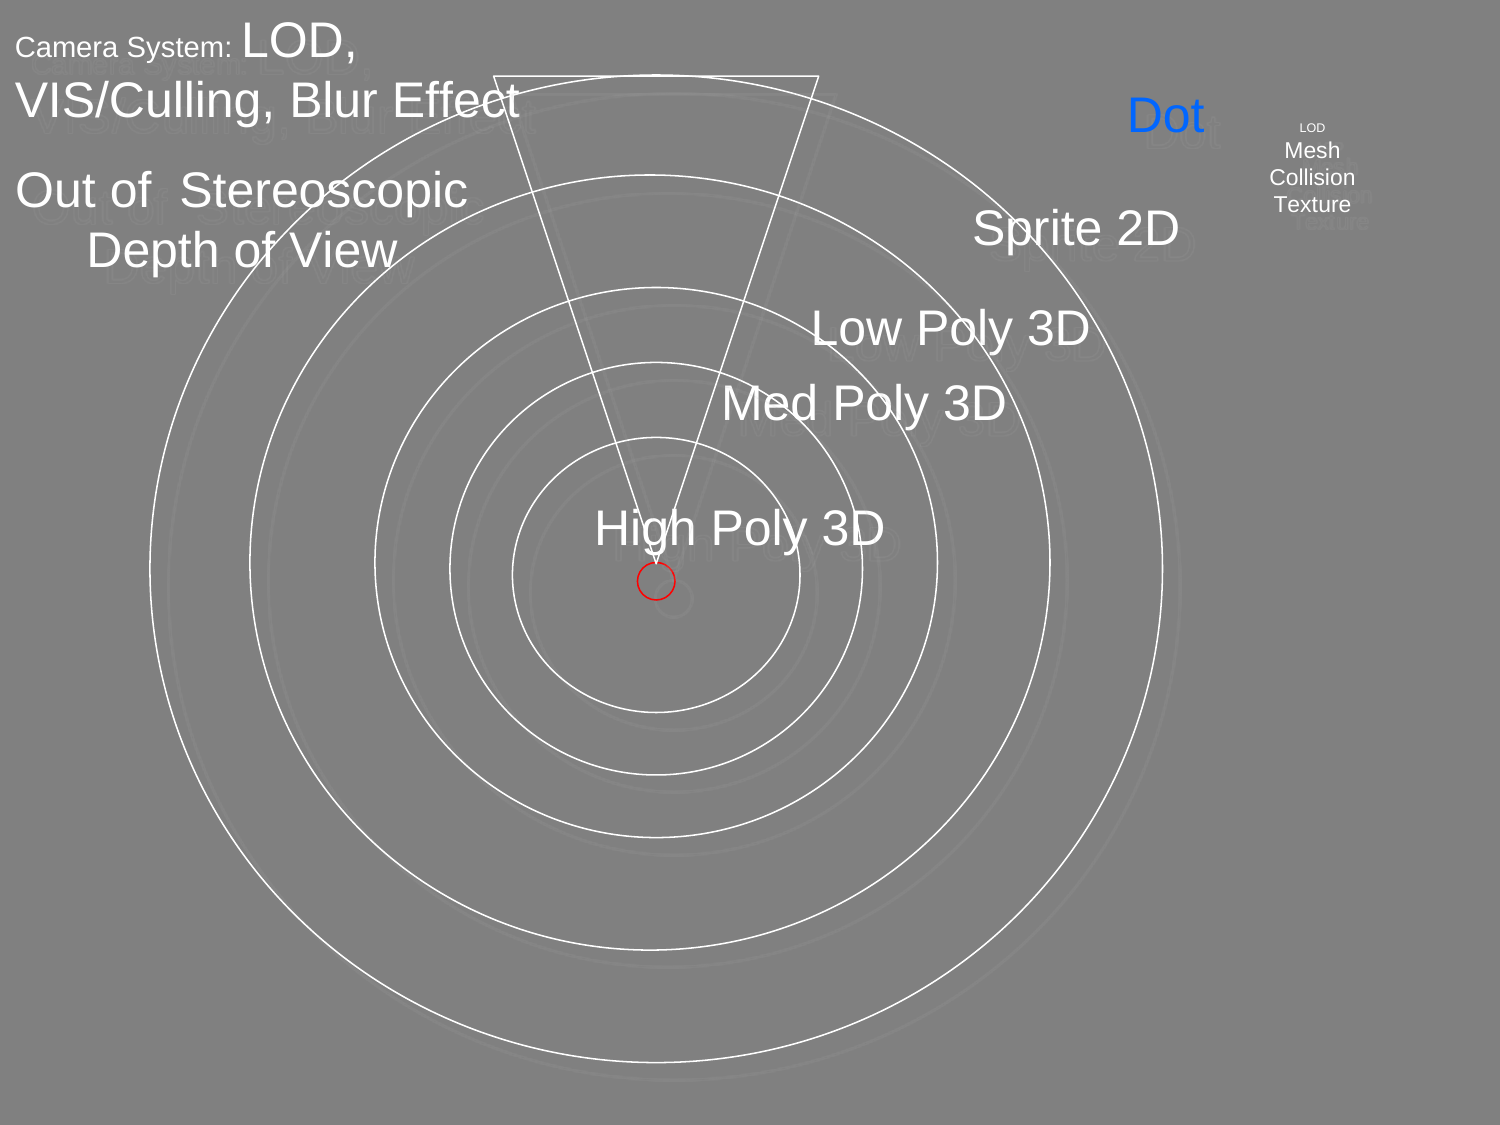

Camera System: LOD, VIS/Culling, Blur Effect
Dot
LOD
Mesh
Collision
Texture
Out of Stereoscopic
Depth of View
Sprite 2D
Low Poly 3D
Med Poly 3D
High Poly 3D